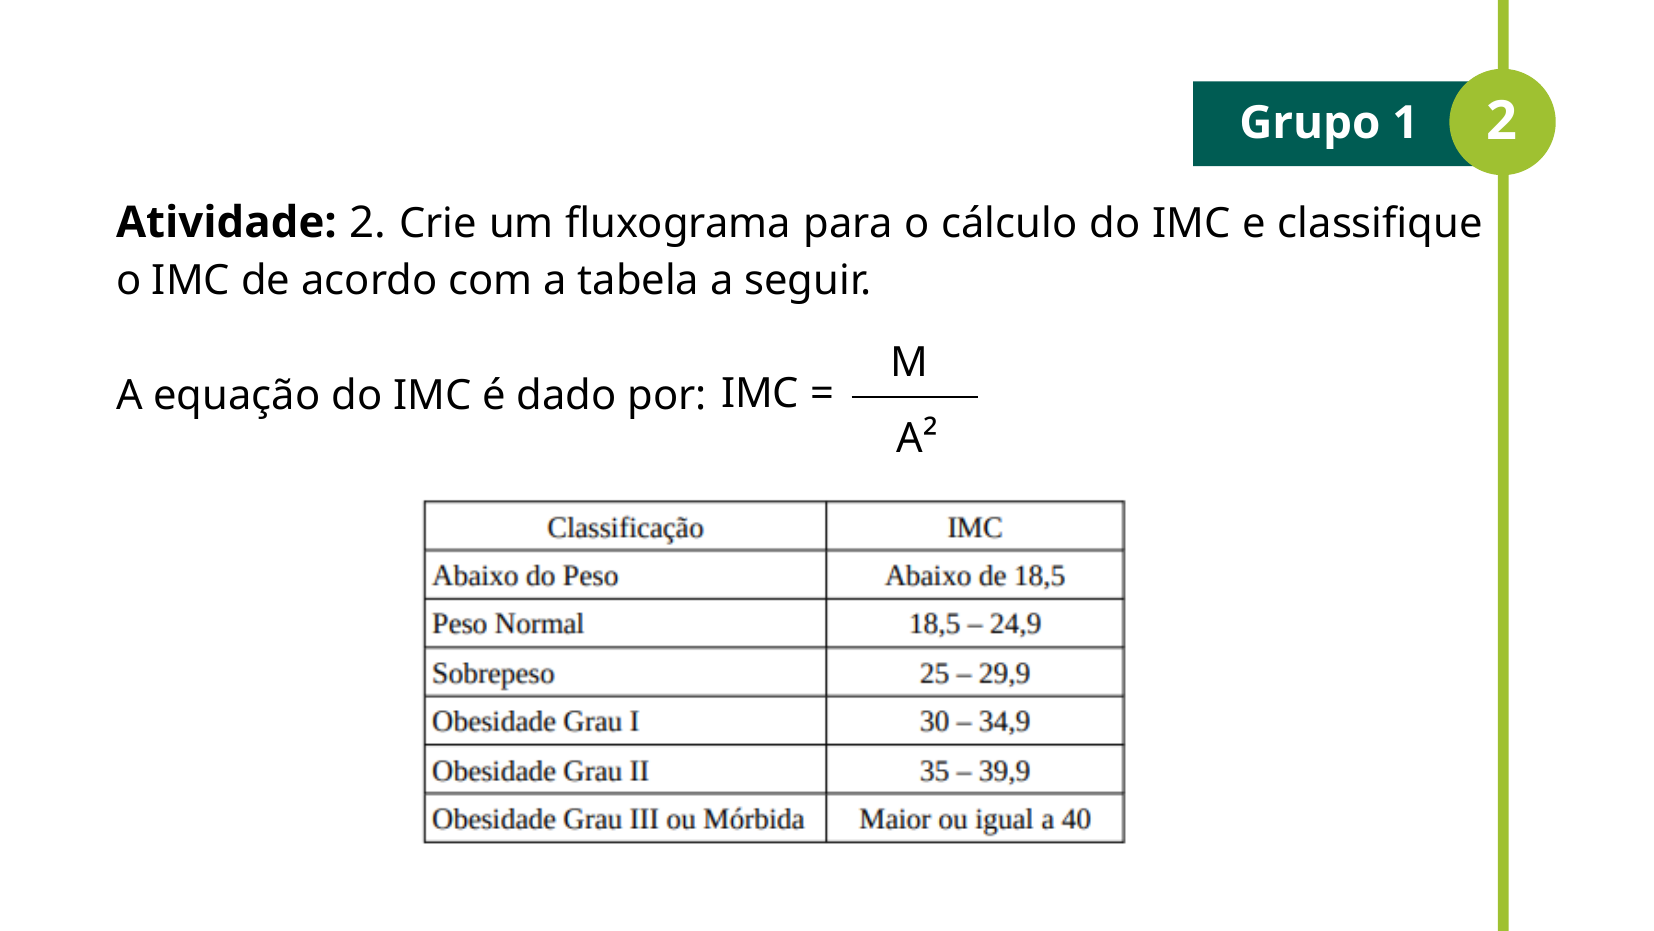

2
Grupo 1
Atividade: 2. Crie um fluxograma para o cálculo do IMC e classifique o IMC de acordo com a tabela a seguir.
A equação do IMC é dado por:
M
IMC =
A²